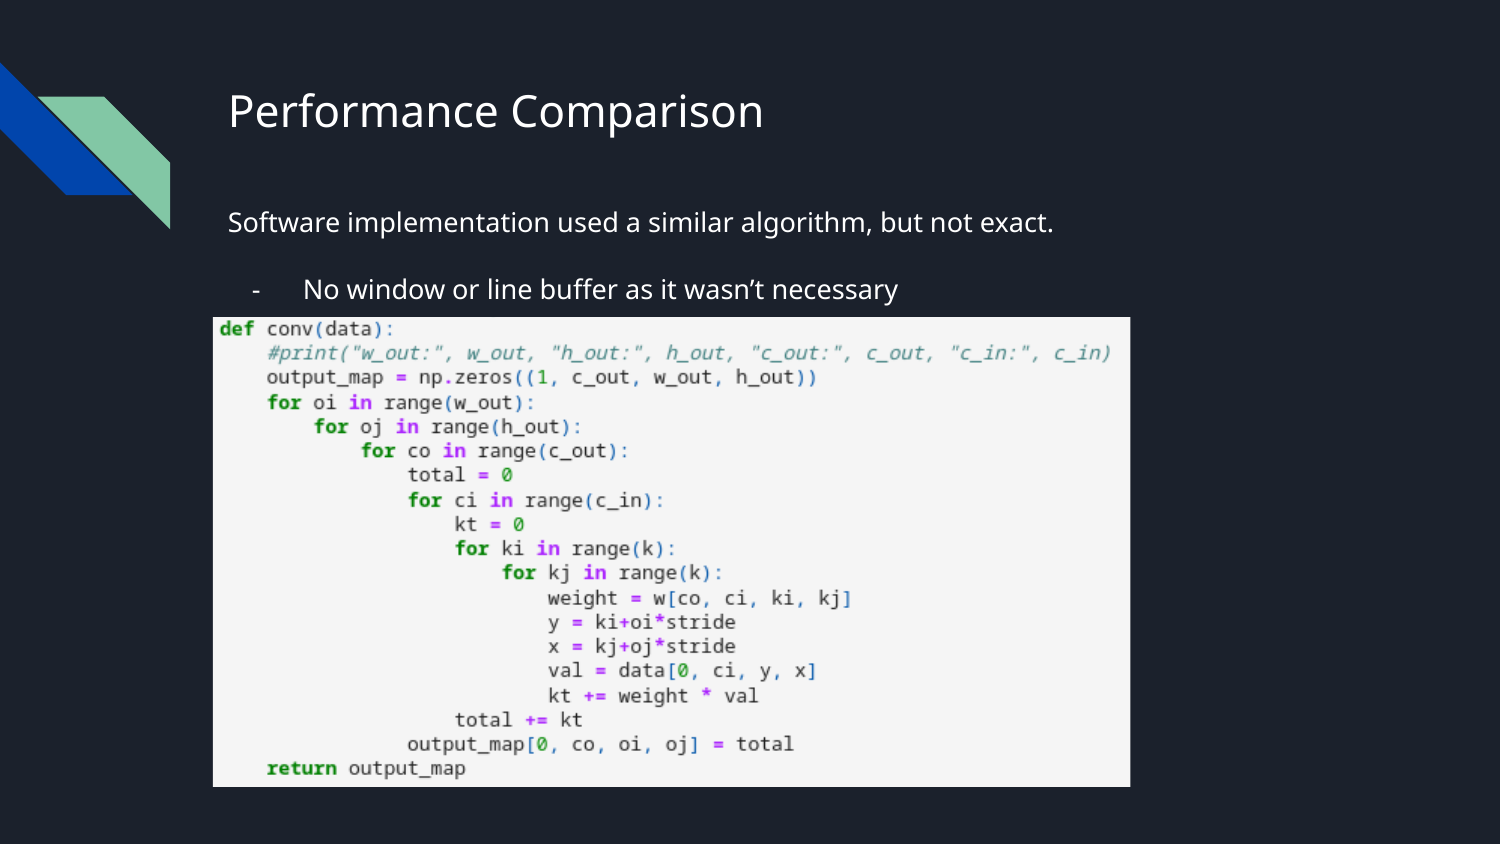

# Performance Comparison
Software implementation used a similar algorithm, but not exact.
No window or line buffer as it wasn’t necessary